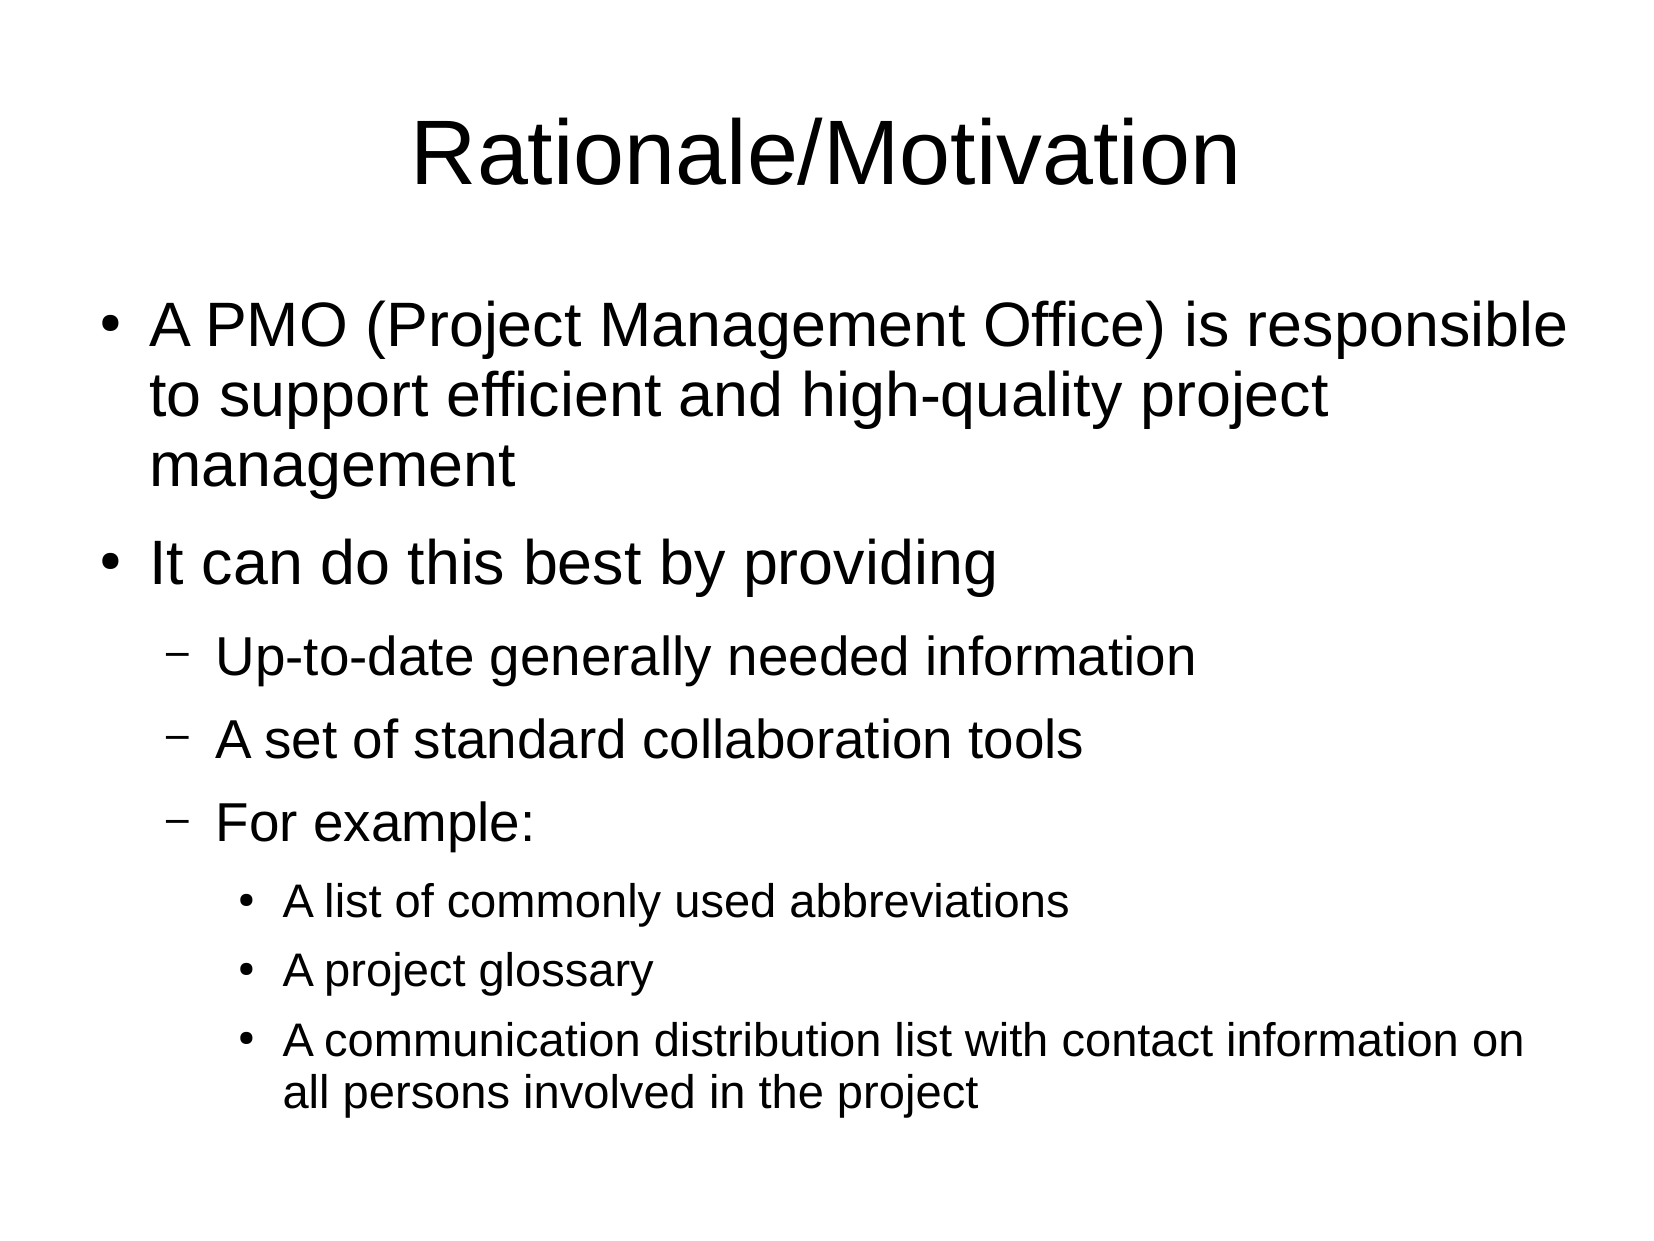

# Rationale/Motivation
A PMO (Project Management Office) is responsible to support efficient and high-quality project management
It can do this best by providing
Up-to-date generally needed information
A set of standard collaboration tools
For example:
A list of commonly used abbreviations
A project glossary
A communication distribution list with contact information on all persons involved in the project